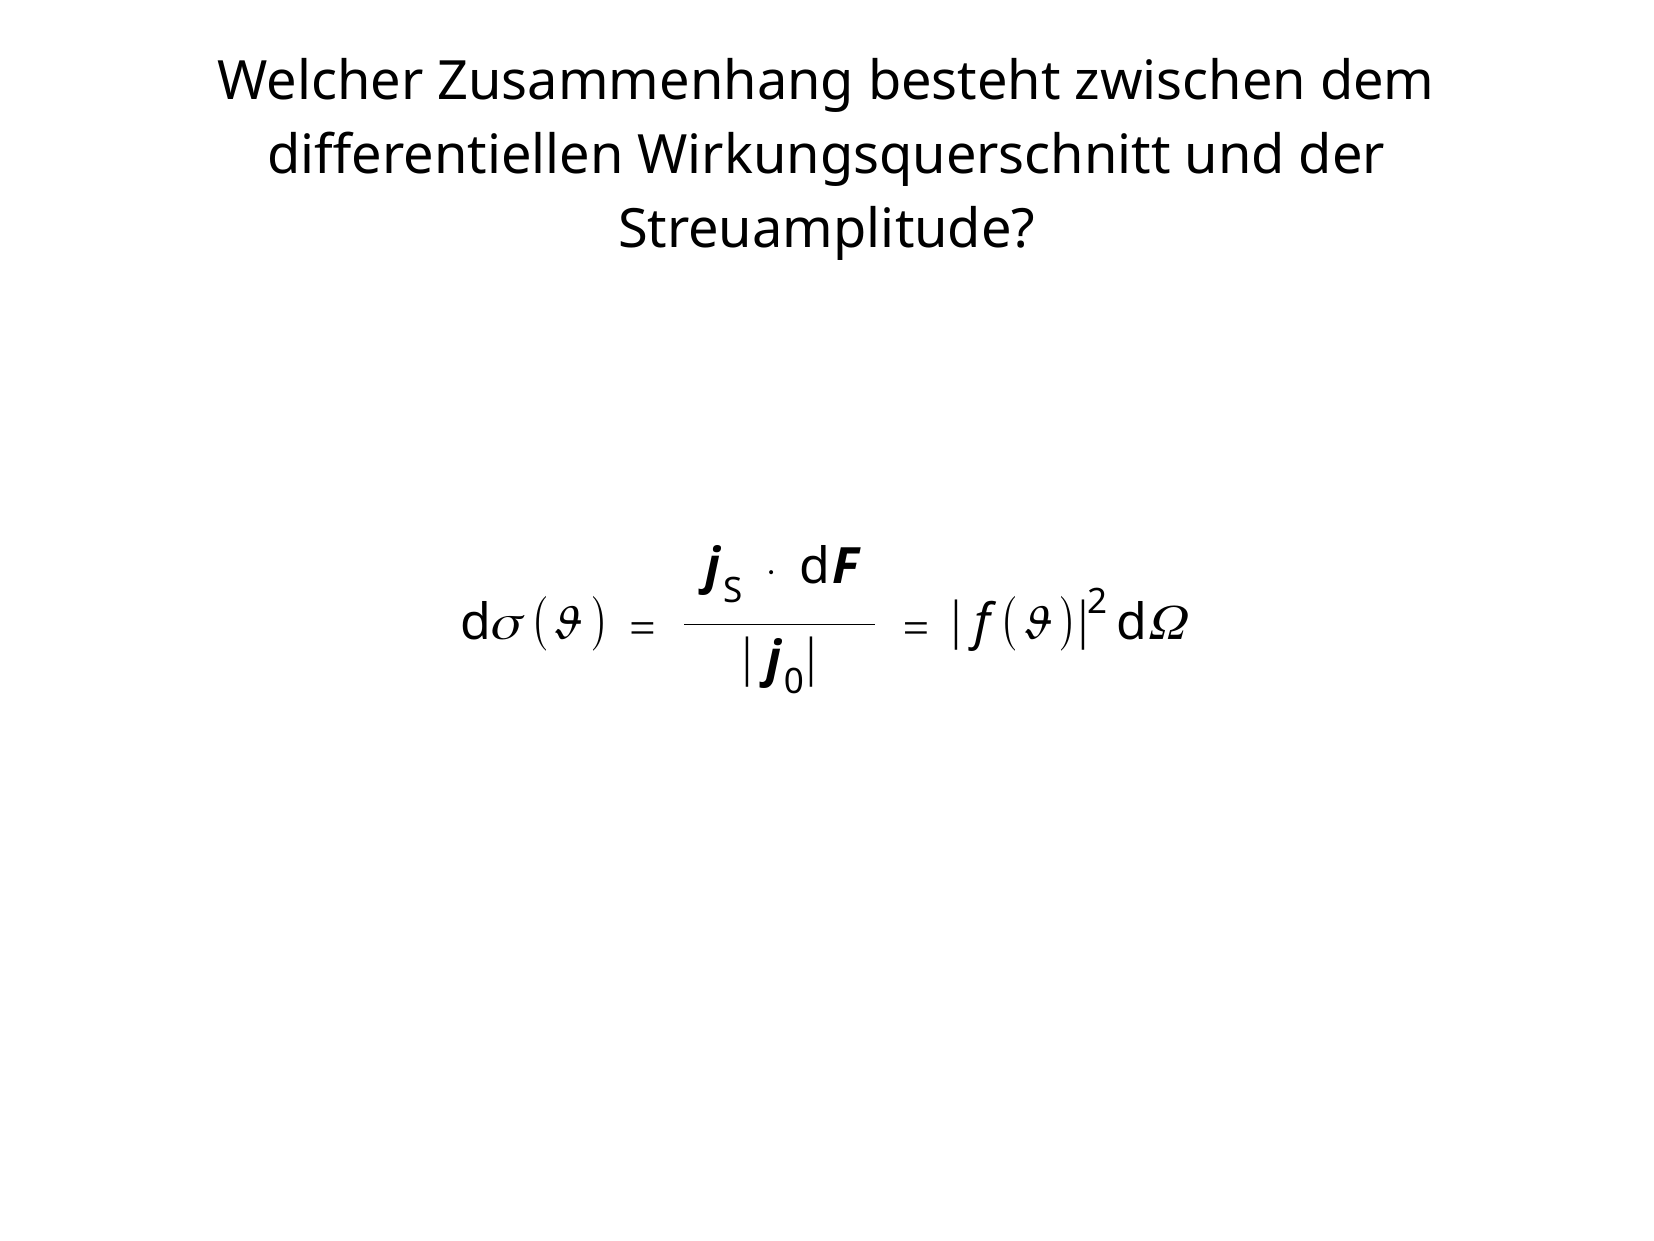

# Welcher Zusammenhang besteht zwischen dem differentiellen Wirkungsquerschnitt und der Streuamplitude?